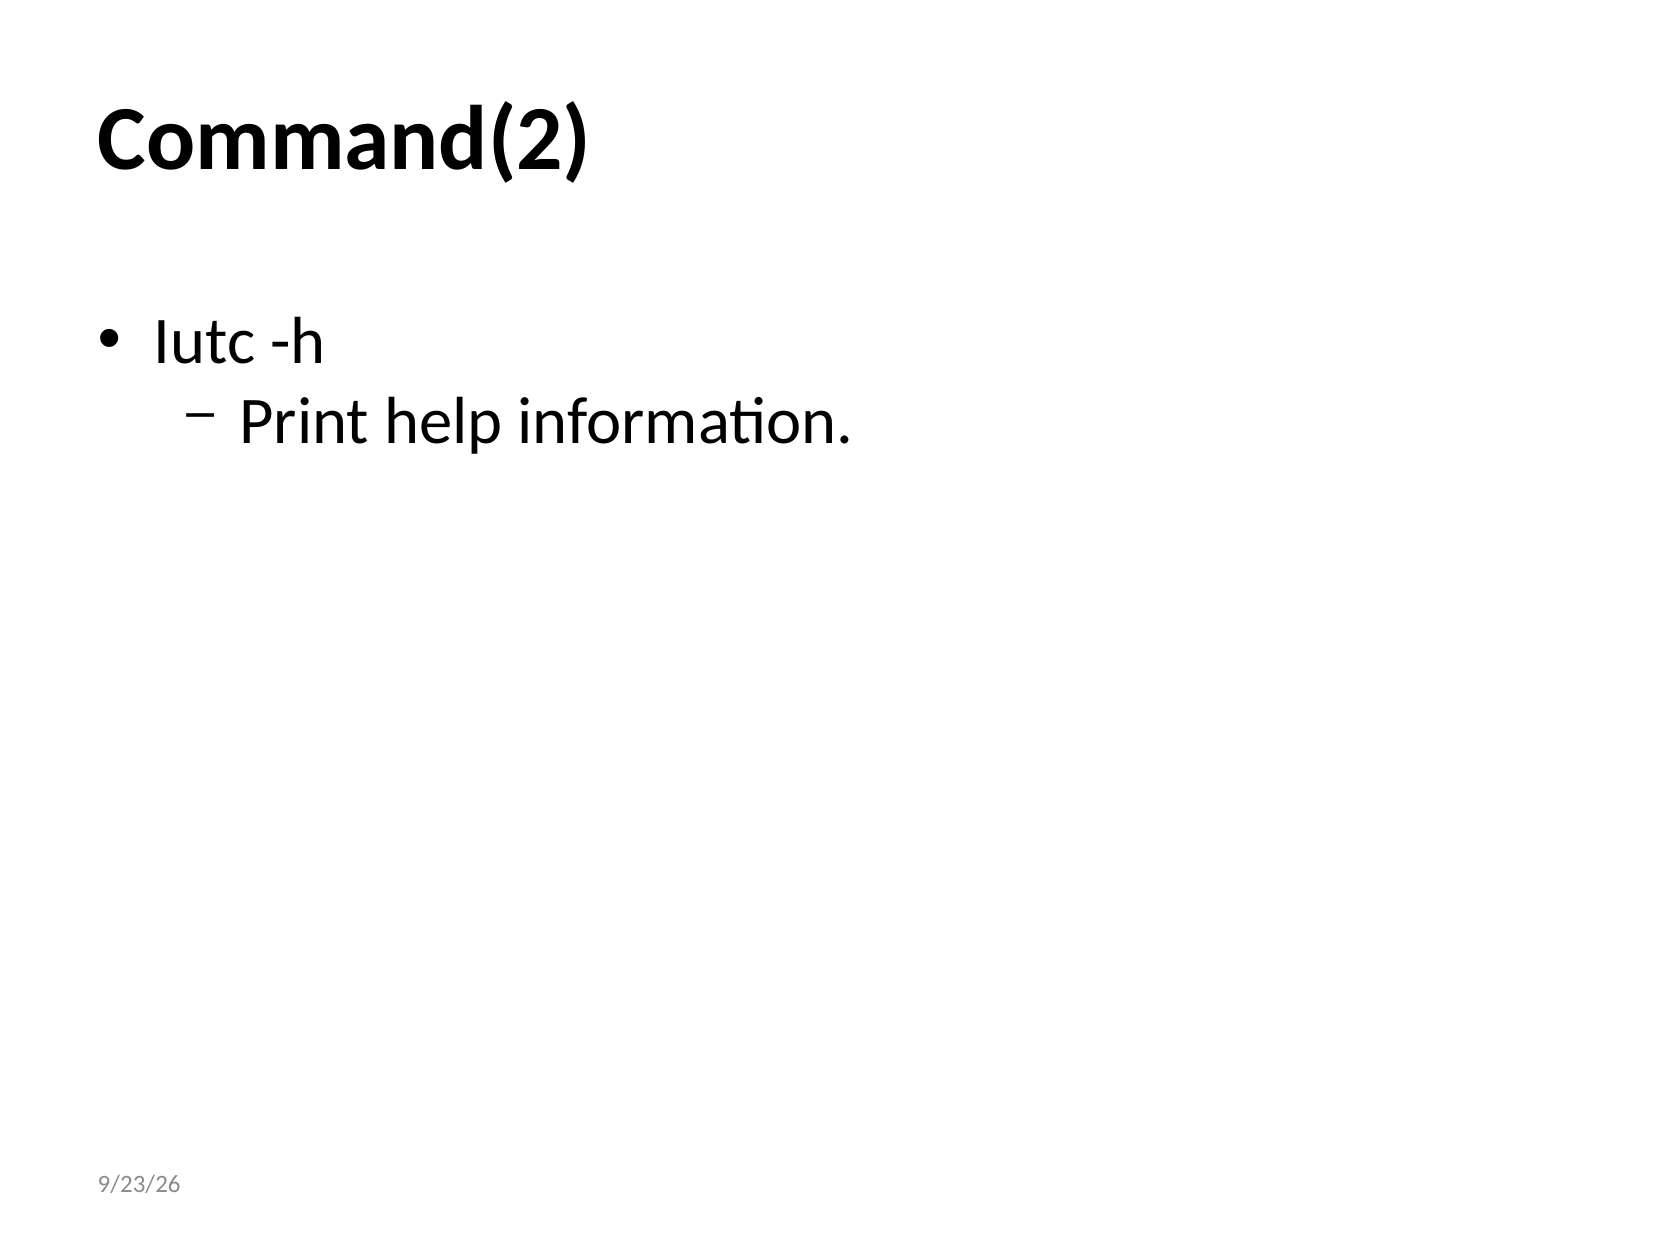

# Command(2)
Iutc -h
Print help information.